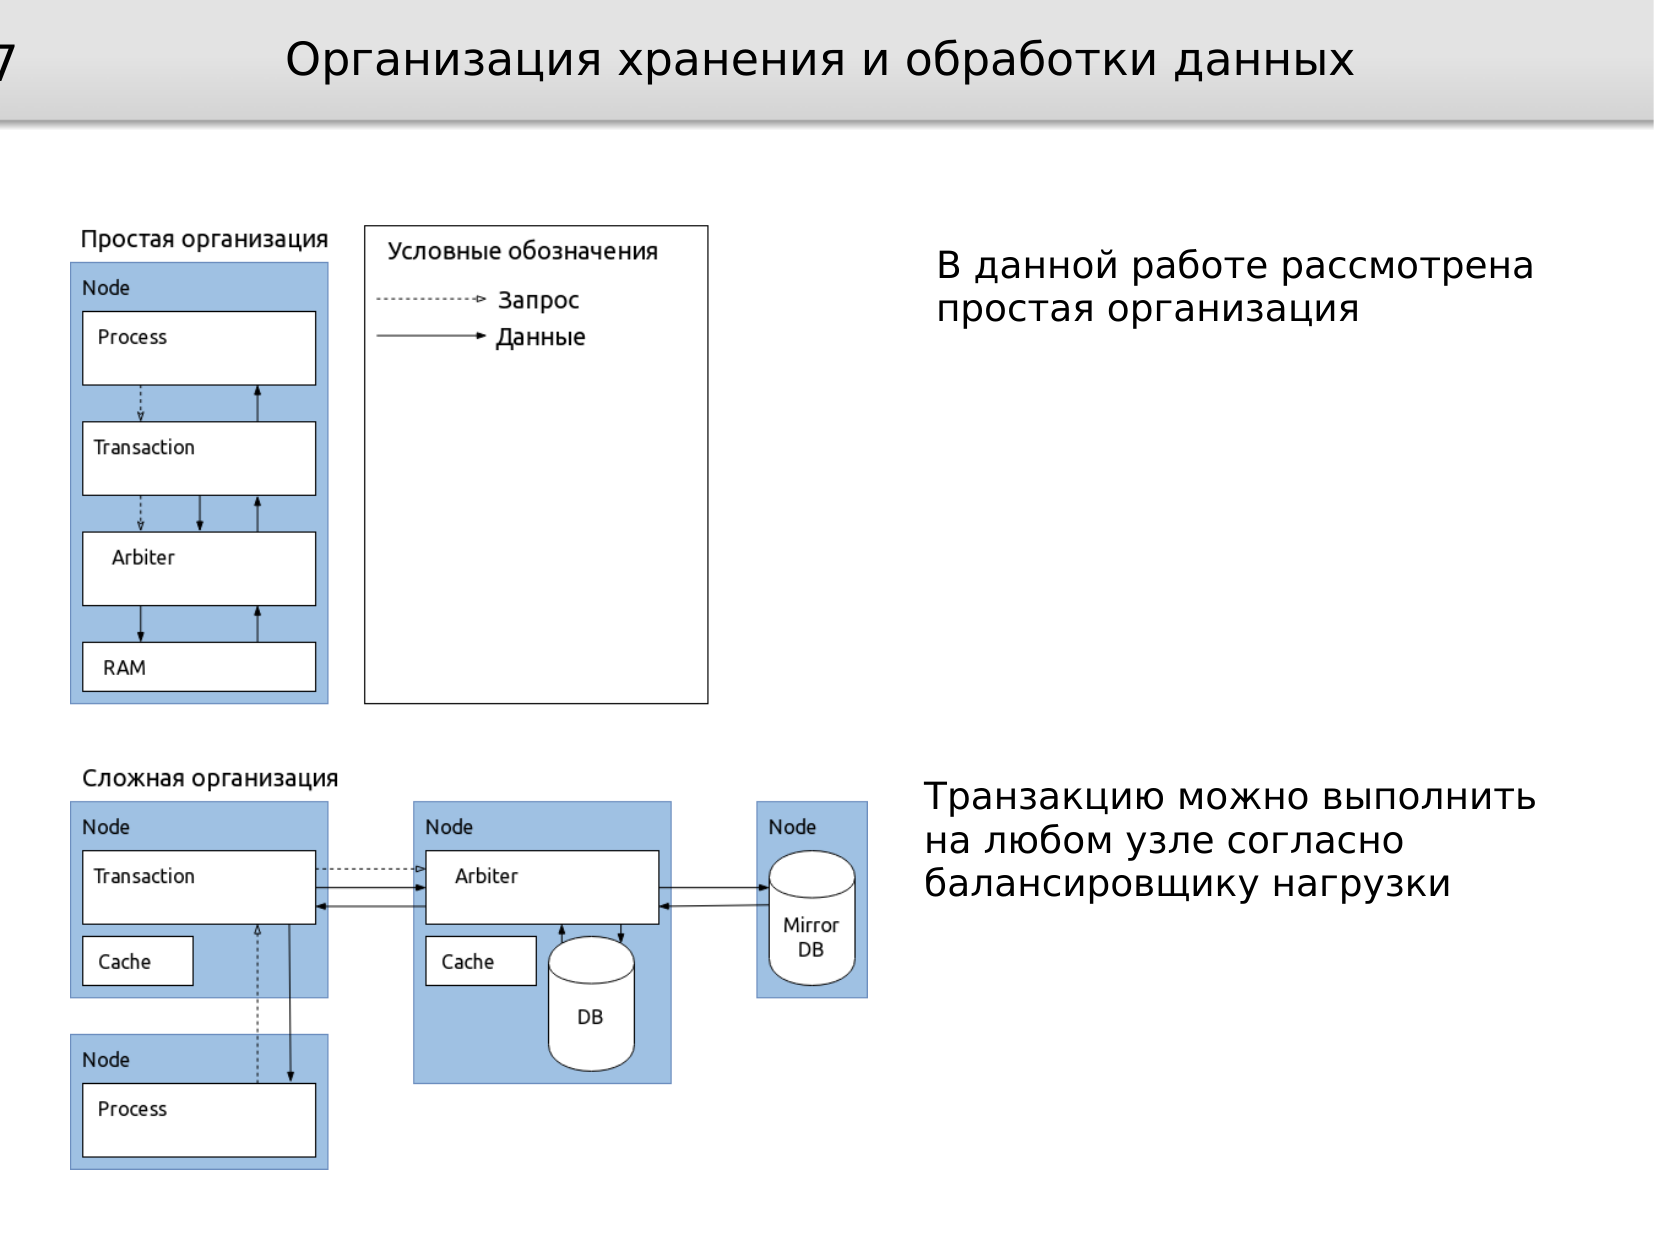

# Организация хранения и обработки данных
В данной работе рассмотрена простая организация
Транзакцию можно выполнить на любом узле согласно балансировщику нагрузки